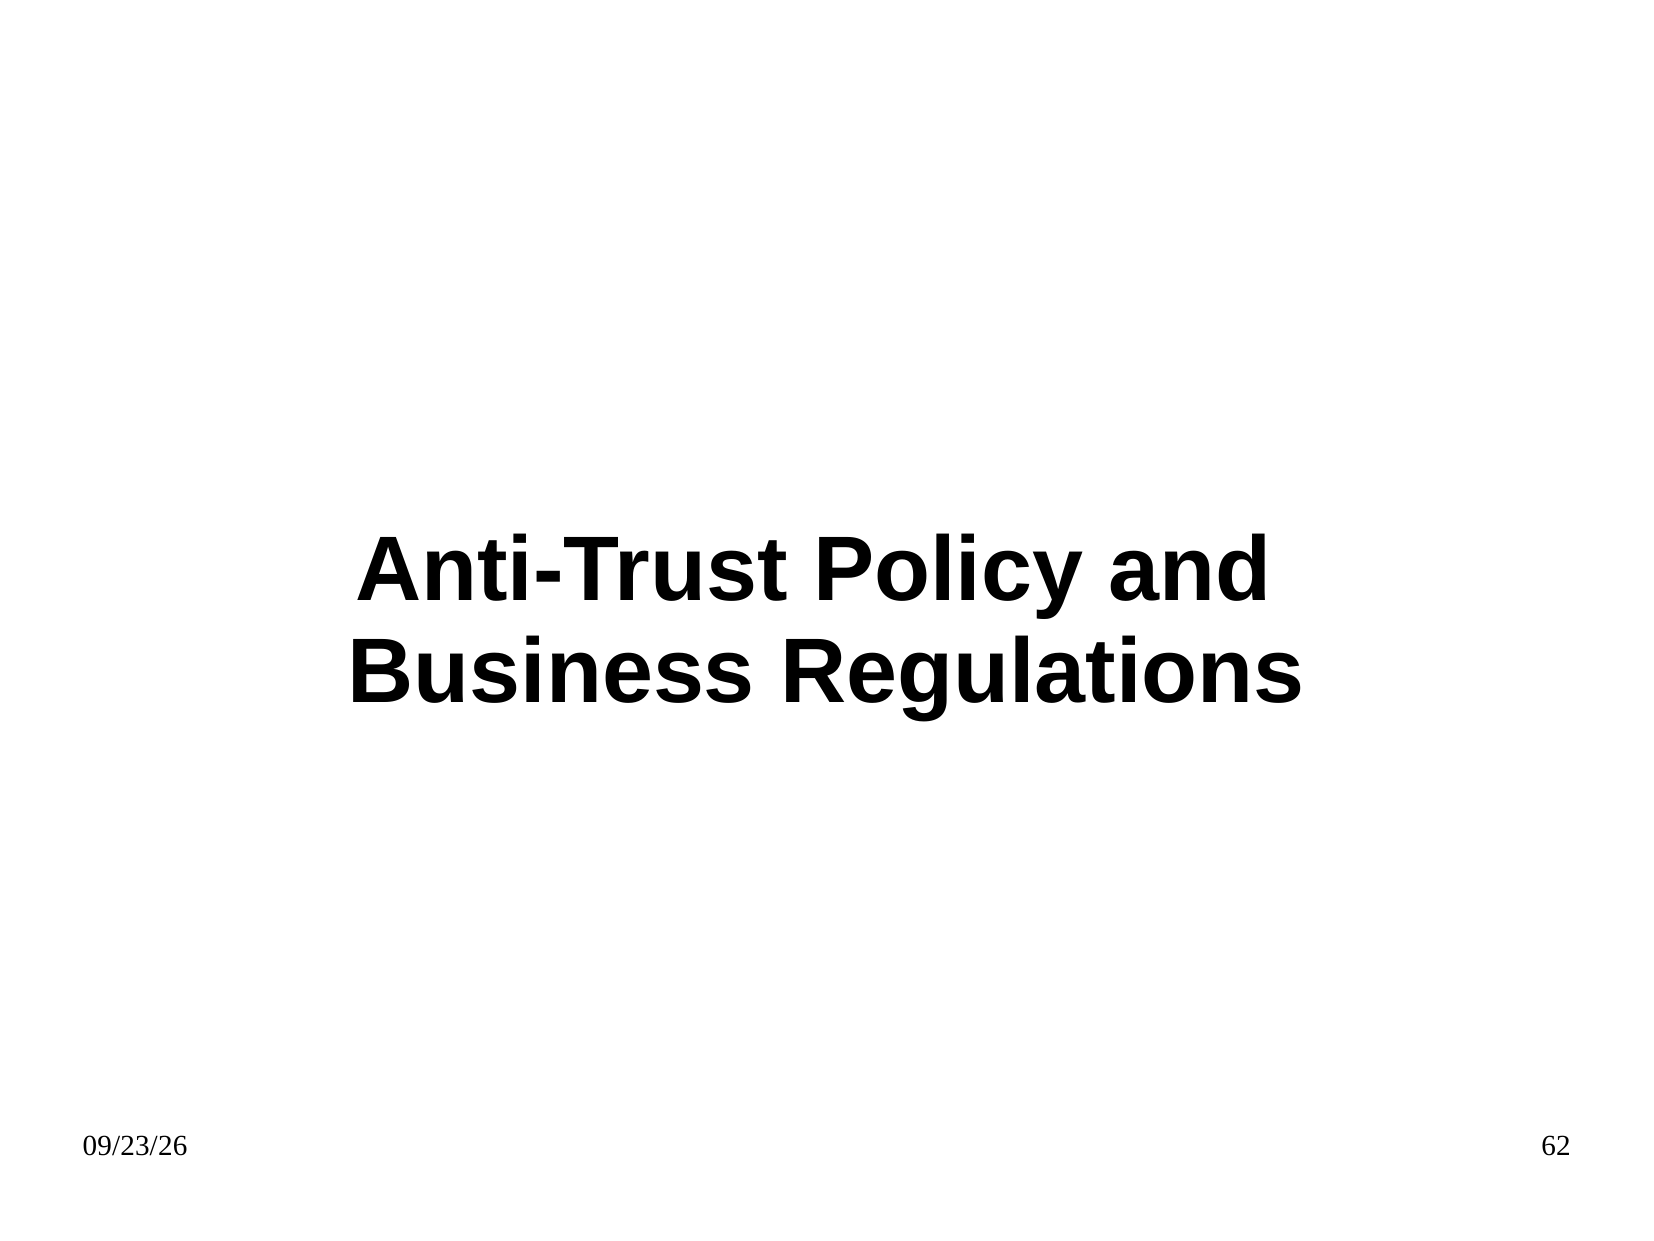

# Anti-Trust Policy and Business Regulations
62